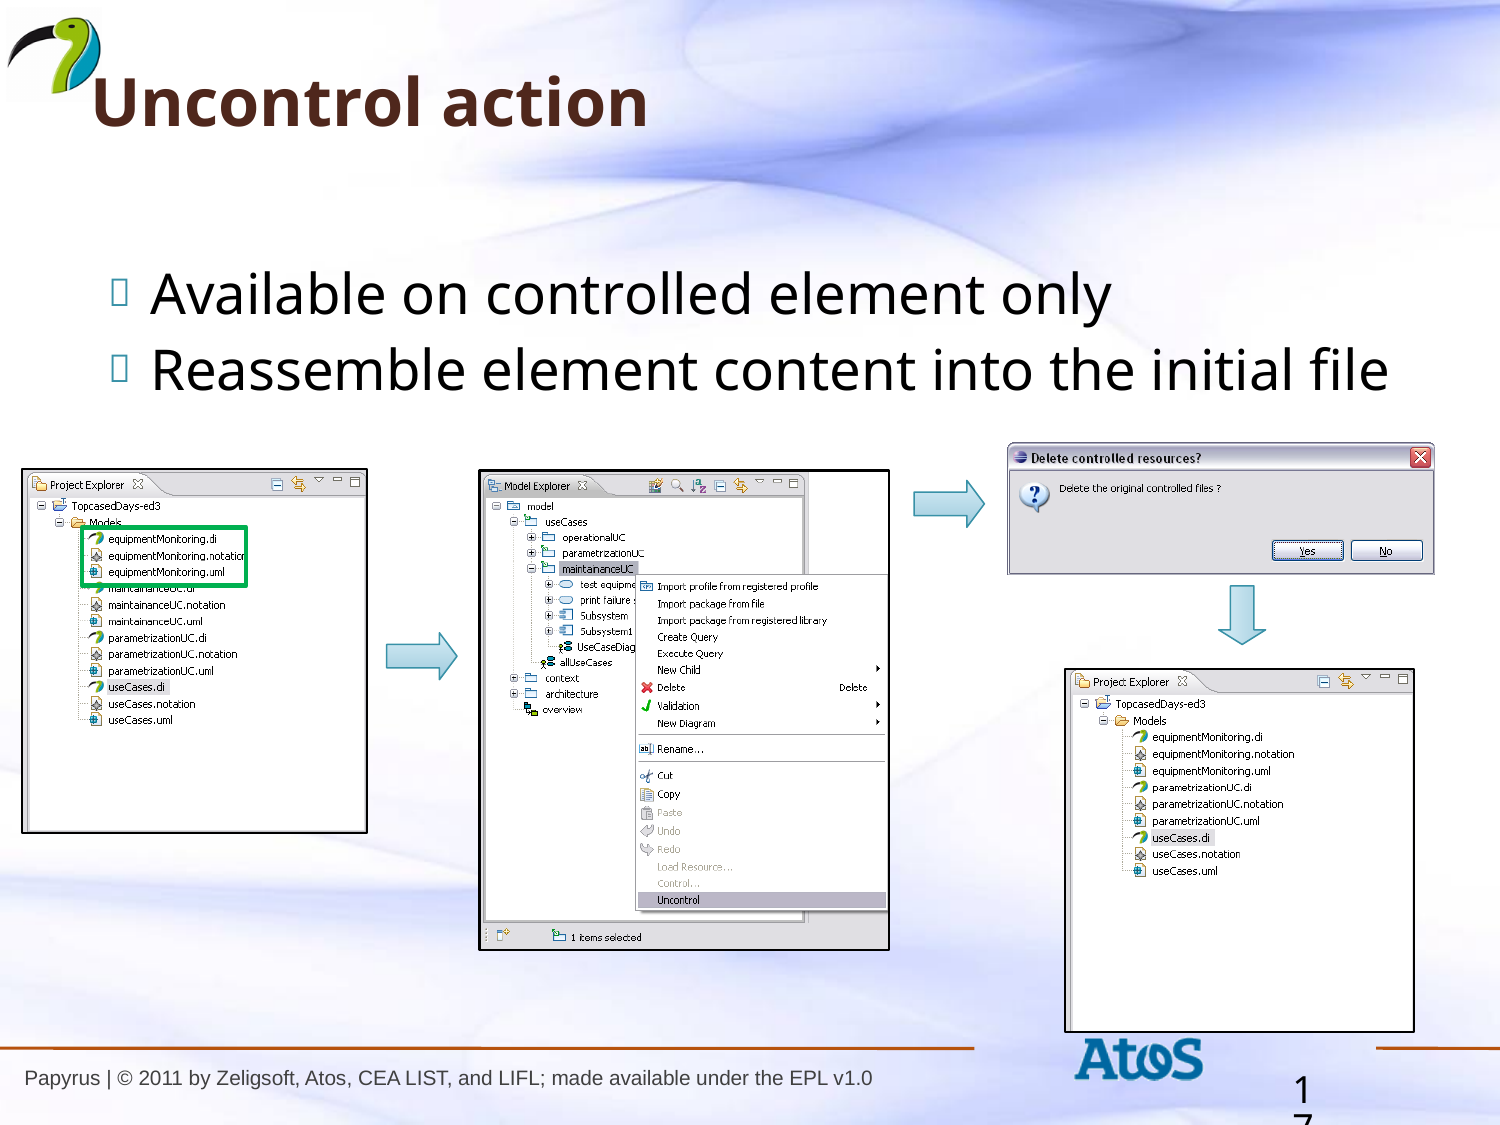

Uncontrol action
# Available on controlled element only
Reassemble element content into the initial file